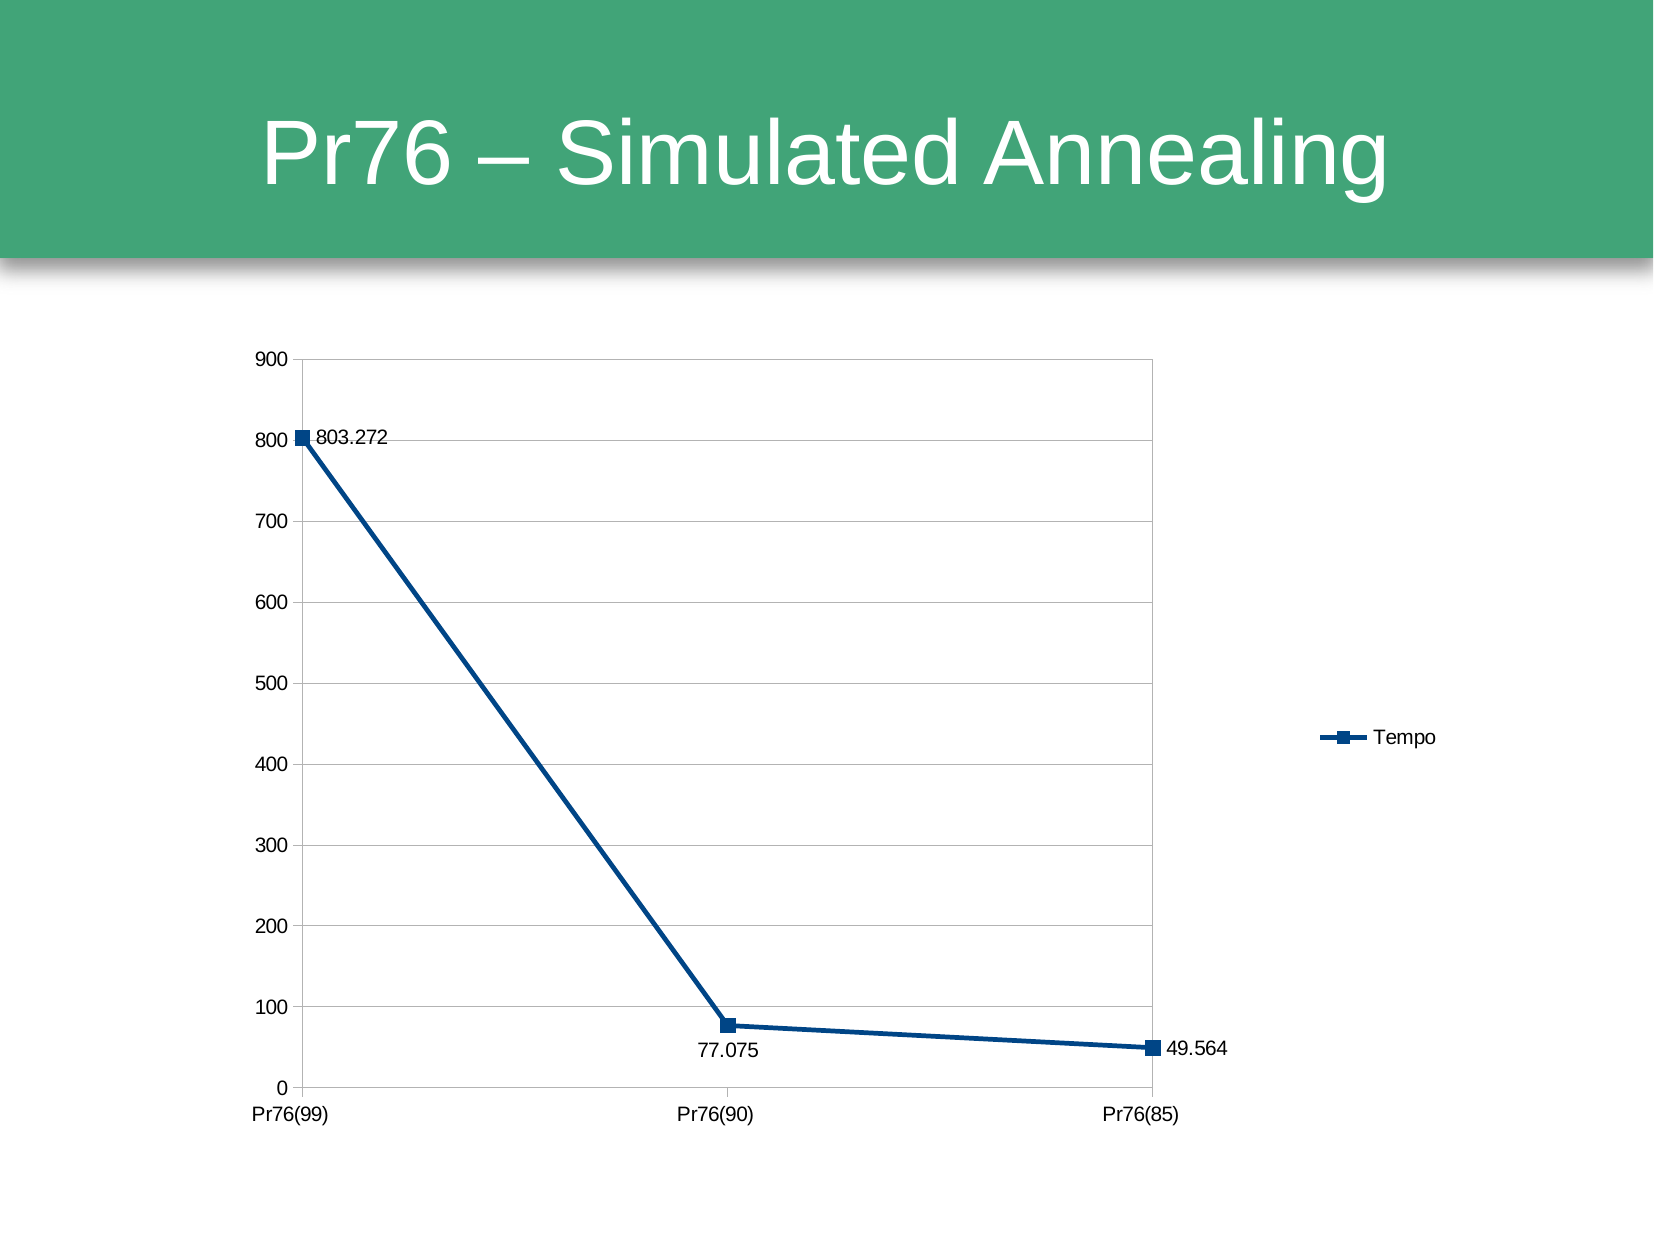

# Pr76 – Simulated Annealing
### Chart
| Category | Tempo |
|---|---|
| Pr76(99) | 803.272 |
| Pr76(90) | 77.075 |
| Pr76(85) | 49.564 |